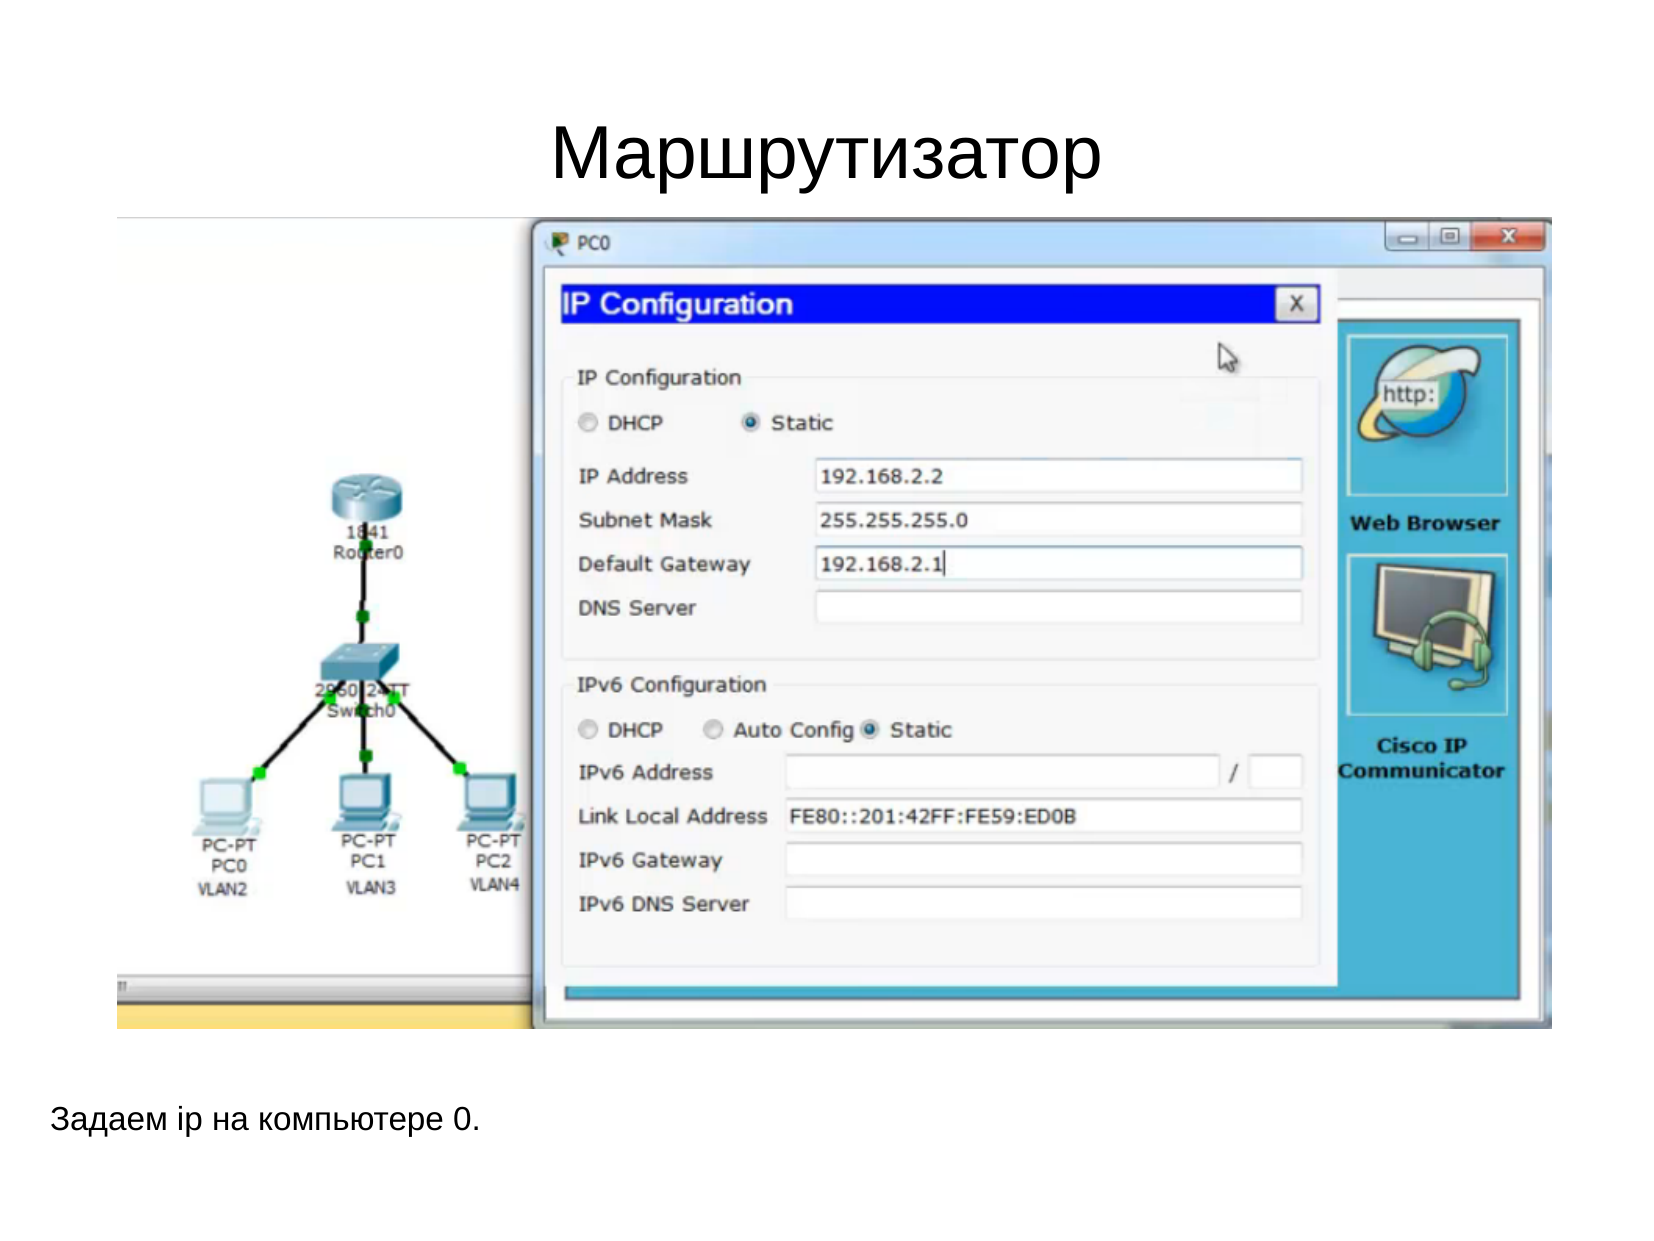

# Маршрутизатор
Задаем ip на компьютере 0.